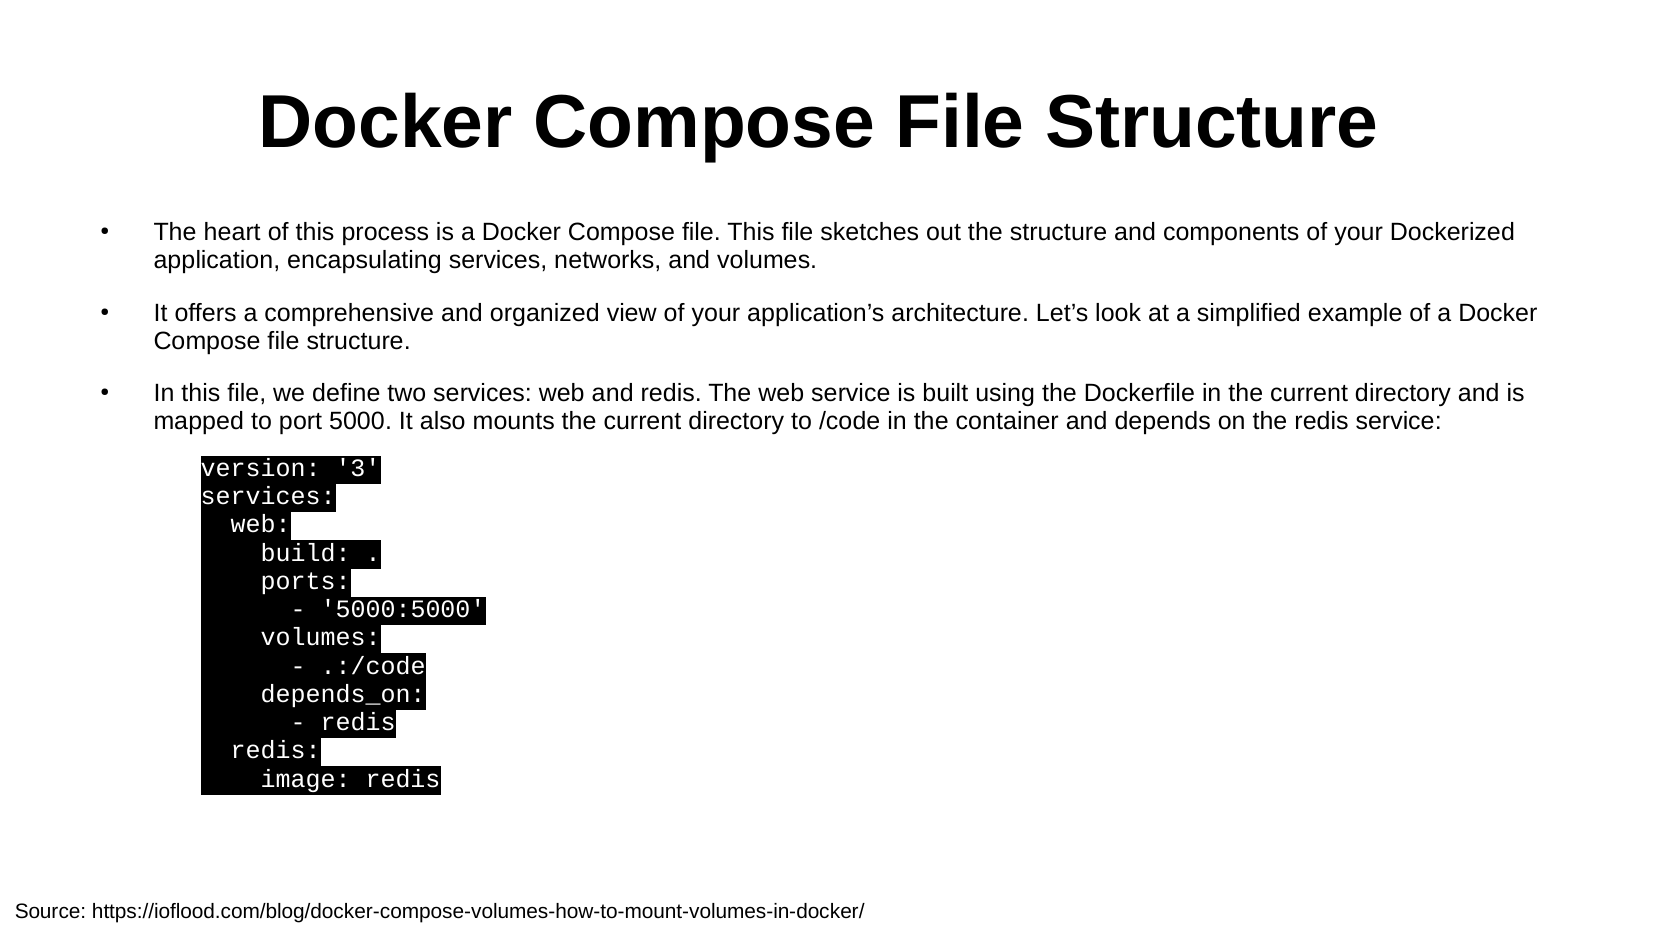

# Docker Compose File Structure
The heart of this process is a Docker Compose file. This file sketches out the structure and components of your Dockerized application, encapsulating services, networks, and volumes.
It offers a comprehensive and organized view of your application’s architecture. Let’s look at a simplified example of a Docker Compose file structure.
In this file, we define two services: web and redis. The web service is built using the Dockerfile in the current directory and is mapped to port 5000. It also mounts the current directory to /code in the container and depends on the redis service:
version: '3'
services:
 web:
 build: .
 ports:
 - '5000:5000'
 volumes:
 - .:/code
 depends_on:
 - redis
 redis:
 image: redis
Source: https://ioflood.com/blog/docker-compose-volumes-how-to-mount-volumes-in-docker/